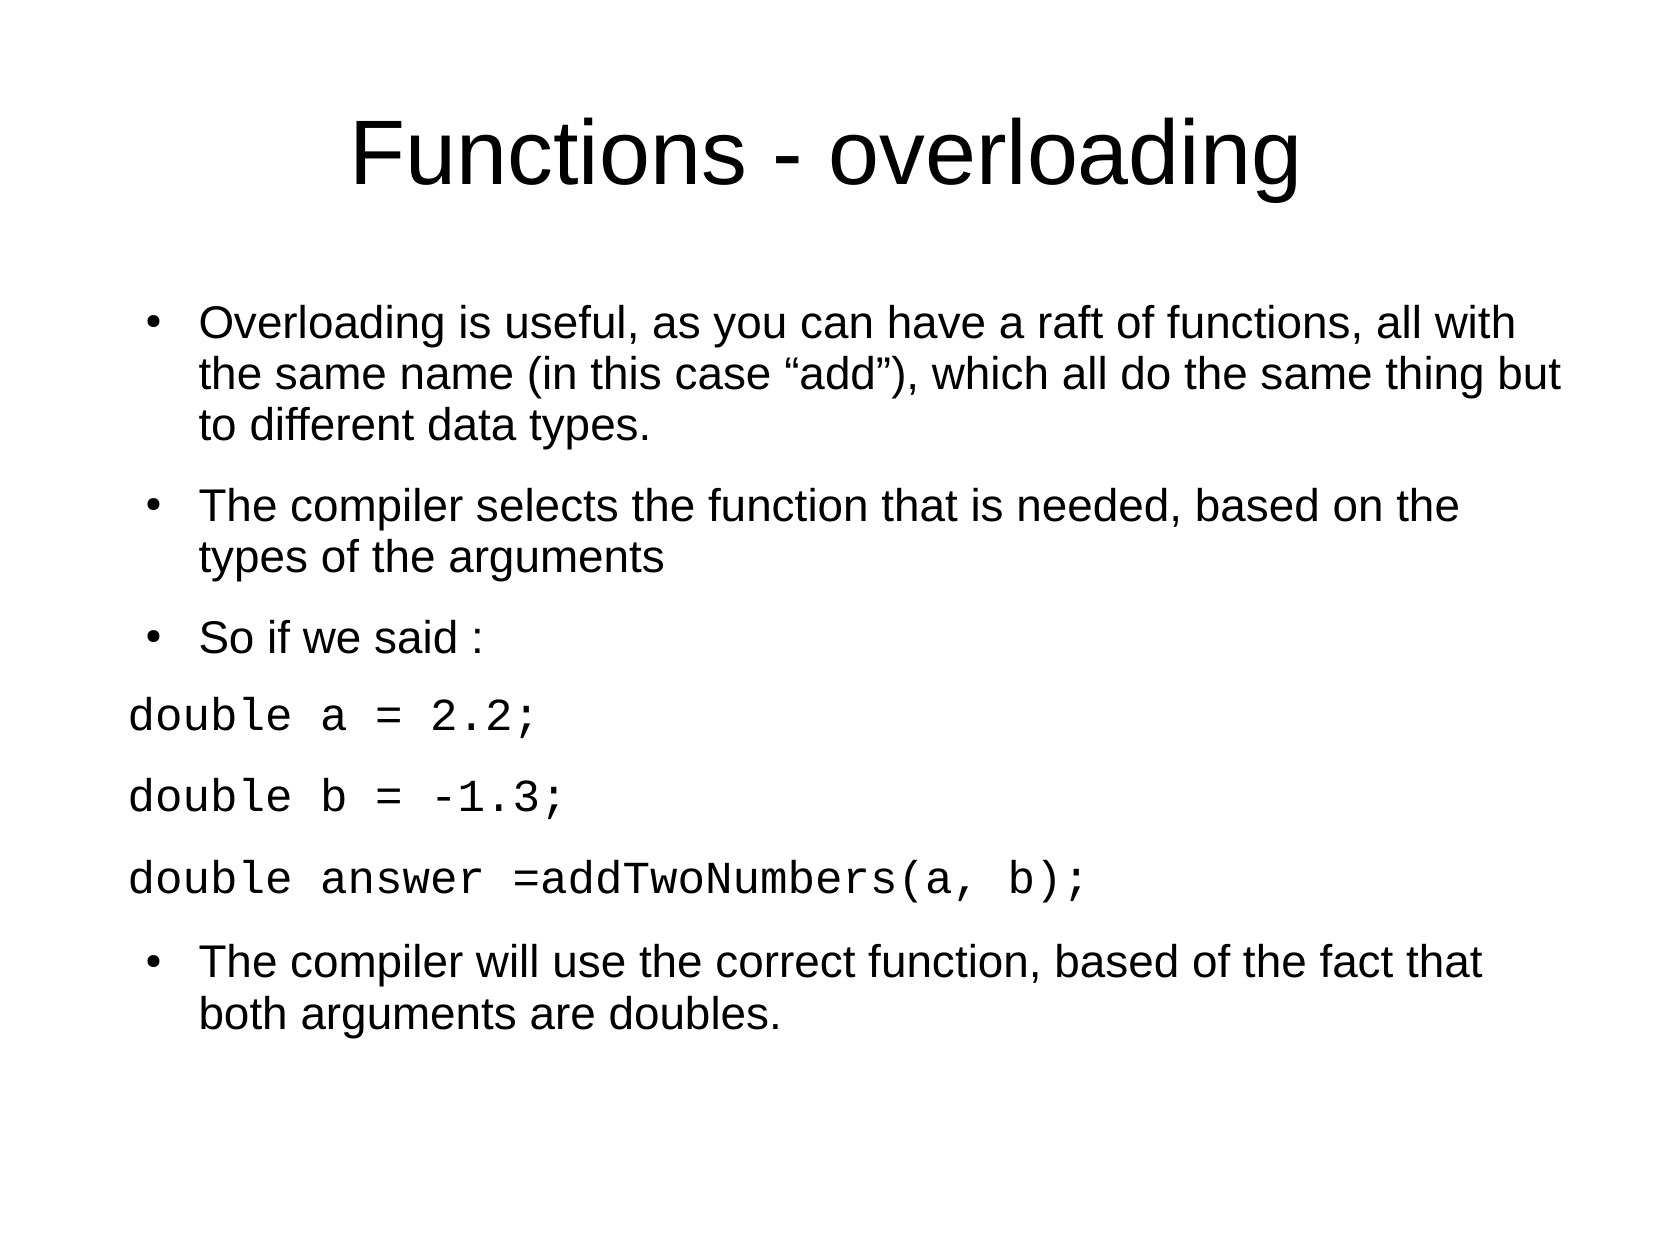

# Functions - overloading
Overloading is useful, as you can have a raft of functions, all with the same name (in this case “add”), which all do the same thing but to different data types.
The compiler selects the function that is needed, based on the types of the arguments
So if we said :
double a = 2.2;
double b = -1.3;
double answer =addTwoNumbers(a, b);
The compiler will use the correct function, based of the fact that both arguments are doubles.